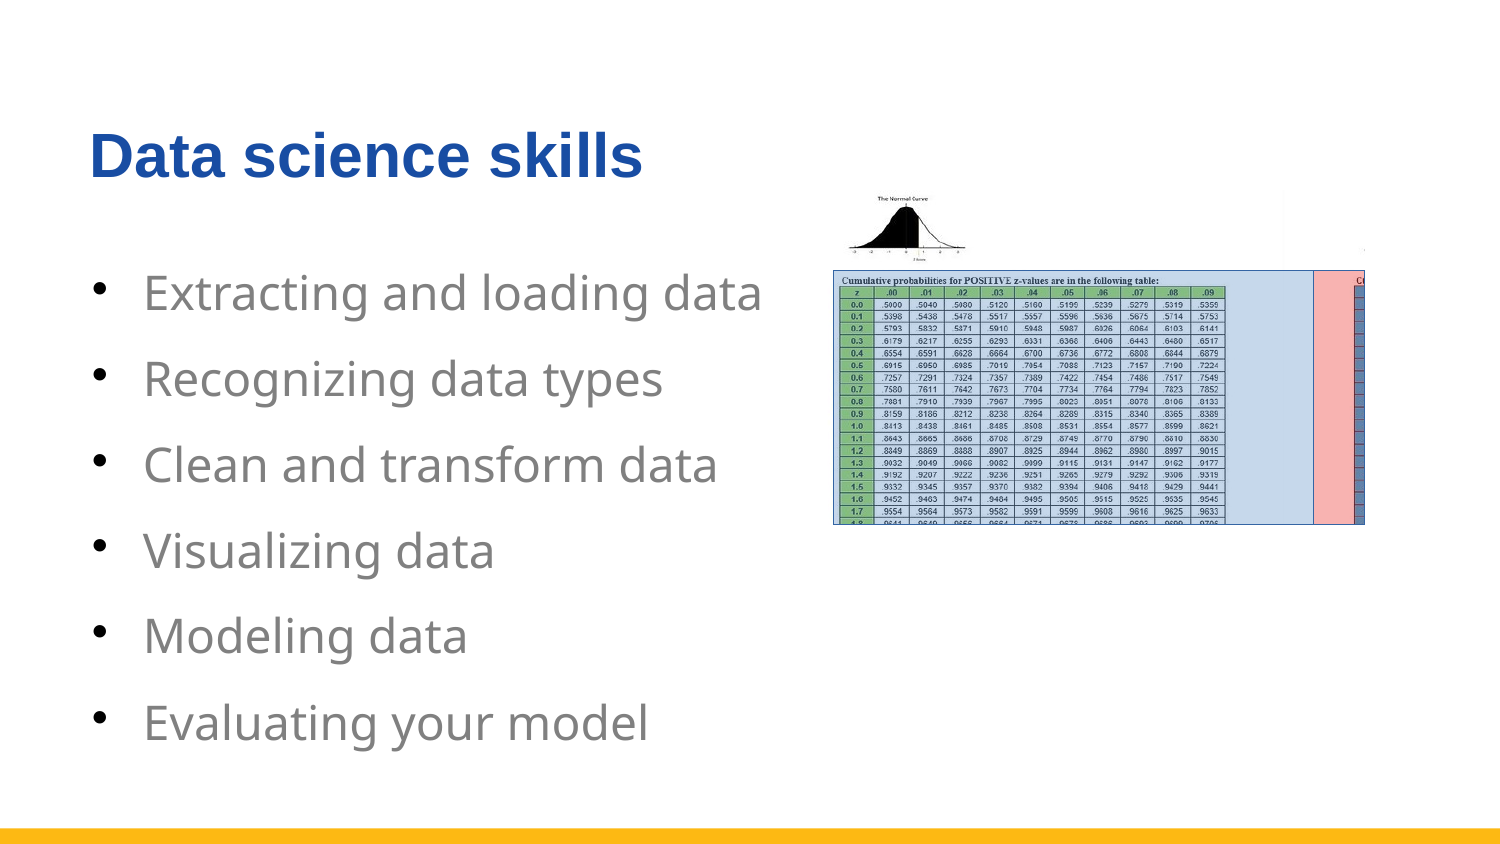

Data science skills
Extracting and loading data
Recognizing data types
Clean and transform data
Visualizing data
Modeling data
Evaluating your model